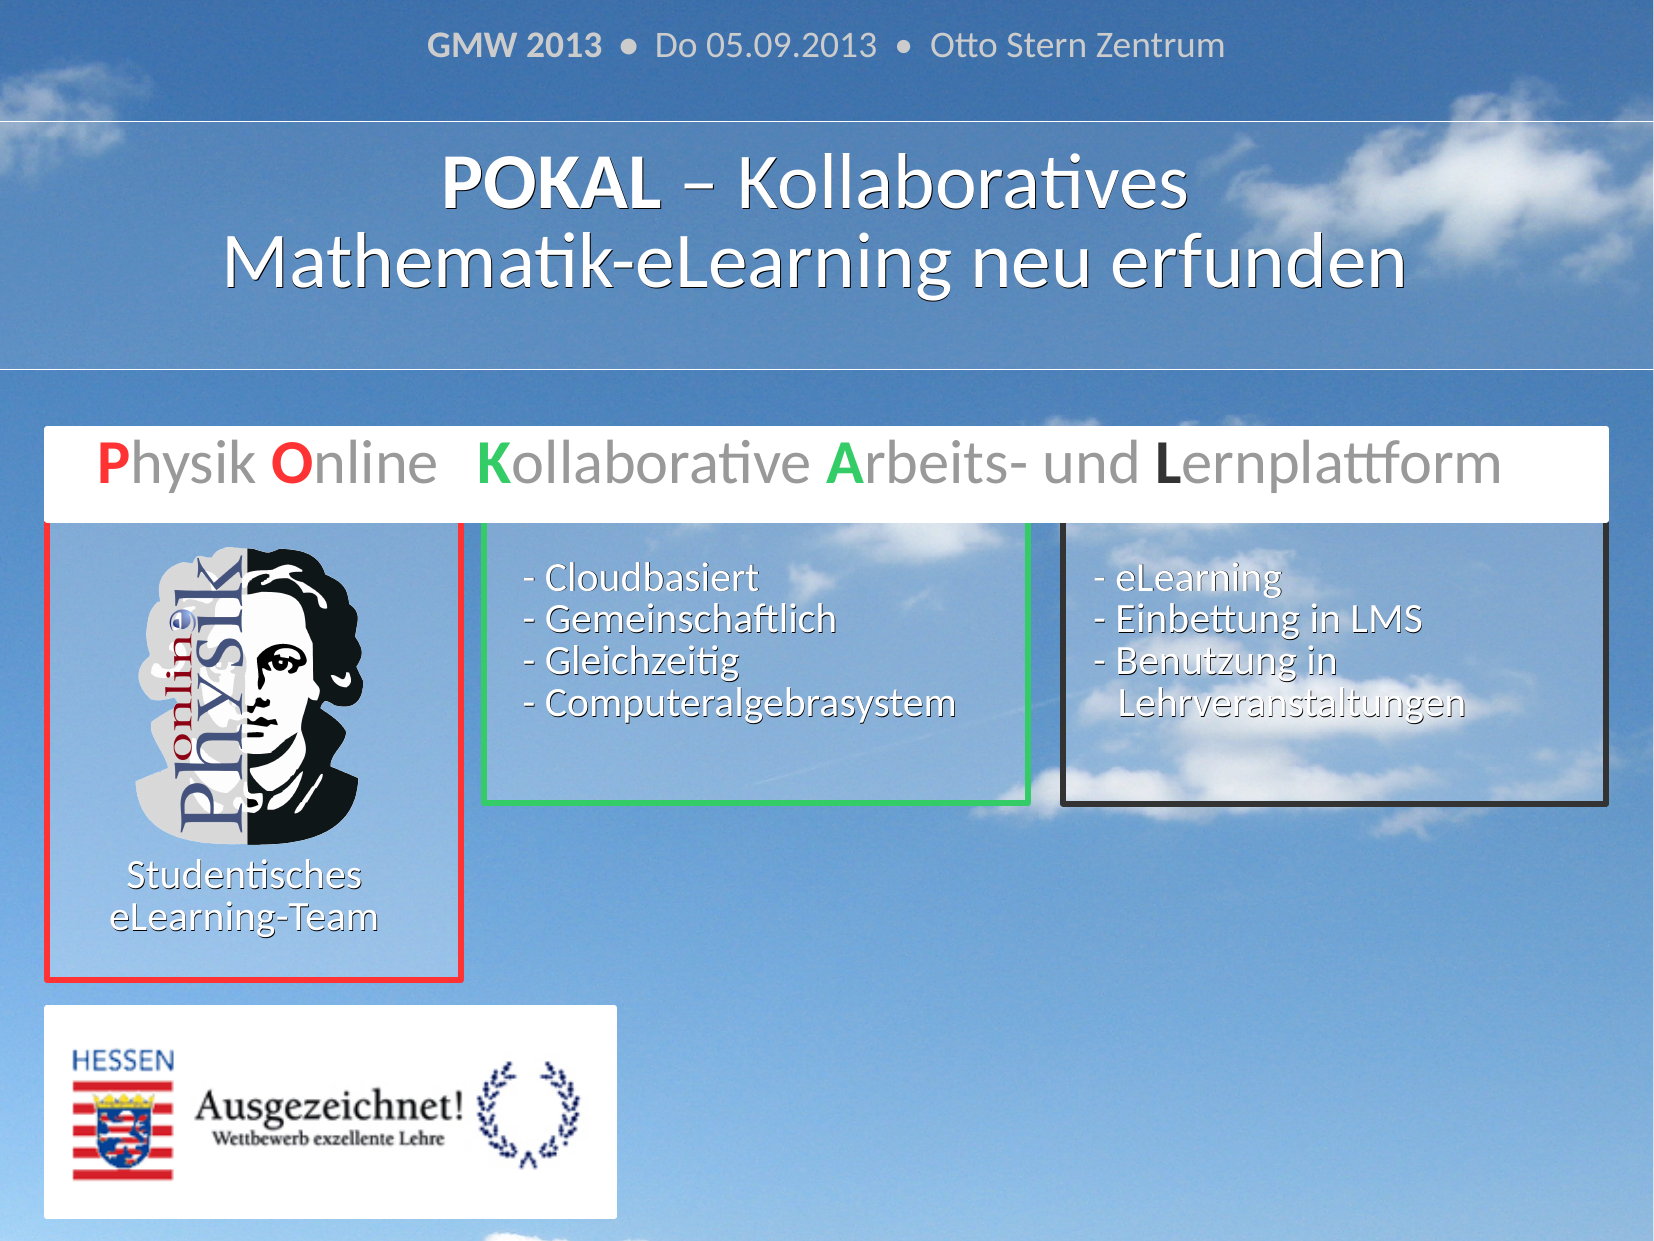

GMW 2013 • Do 05.09.2013 • Otto Stern Zentrum
POKAL – Kollaboratives
Mathematik-eLearning neu erfunden
Physik Onlines Kollaborative Arbeits- und Lernplattform
- Cloudbasiert
- Gemeinschaftlich
- Gleichzeitig
- Computeralgebrasystem
Studentisches eLearning-Team
- eLearning
- Einbettung in LMS
- Benutzung in Lehrveranstaltungen